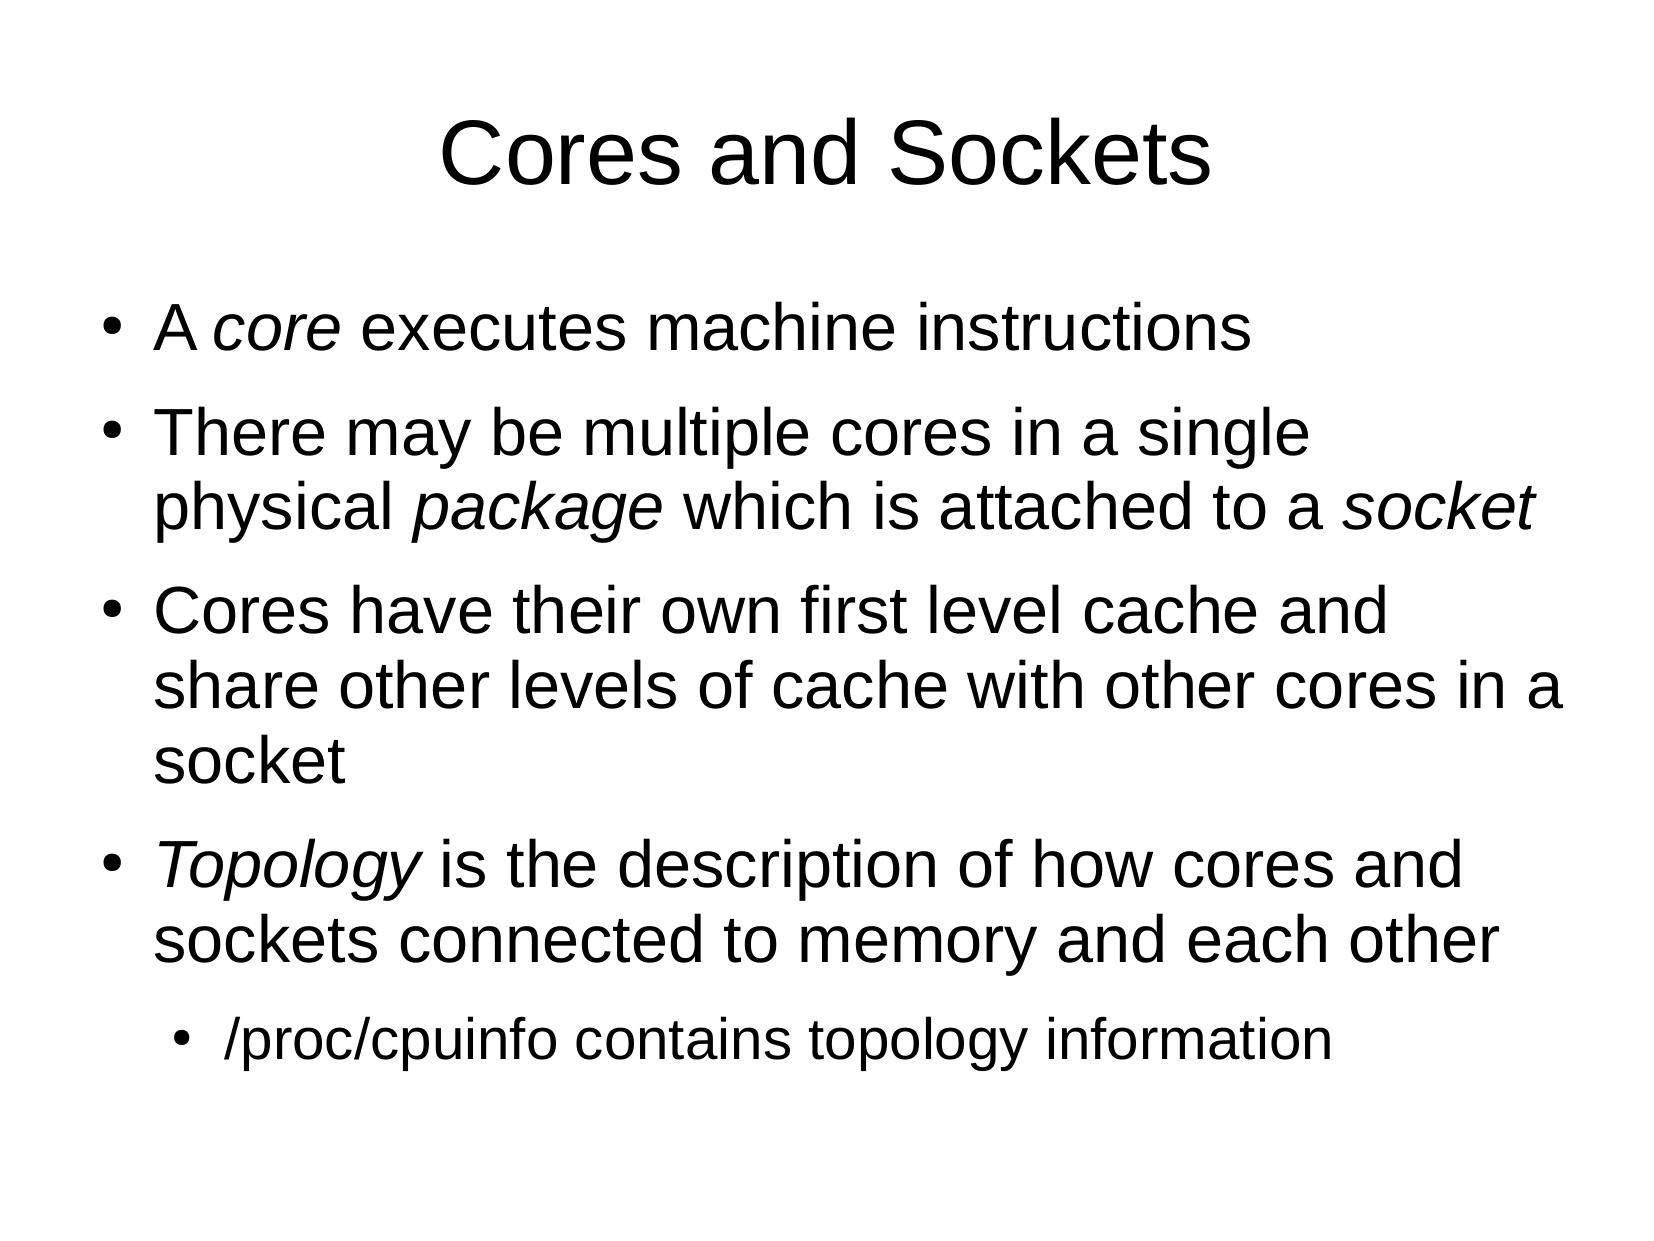

# Cores and Sockets
A core executes machine instructions
There may be multiple cores in a single physical package which is attached to a socket
Cores have their own first level cache and share other levels of cache with other cores in a socket
Topology is the description of how cores and sockets connected to memory and each other
/proc/cpuinfo contains topology information